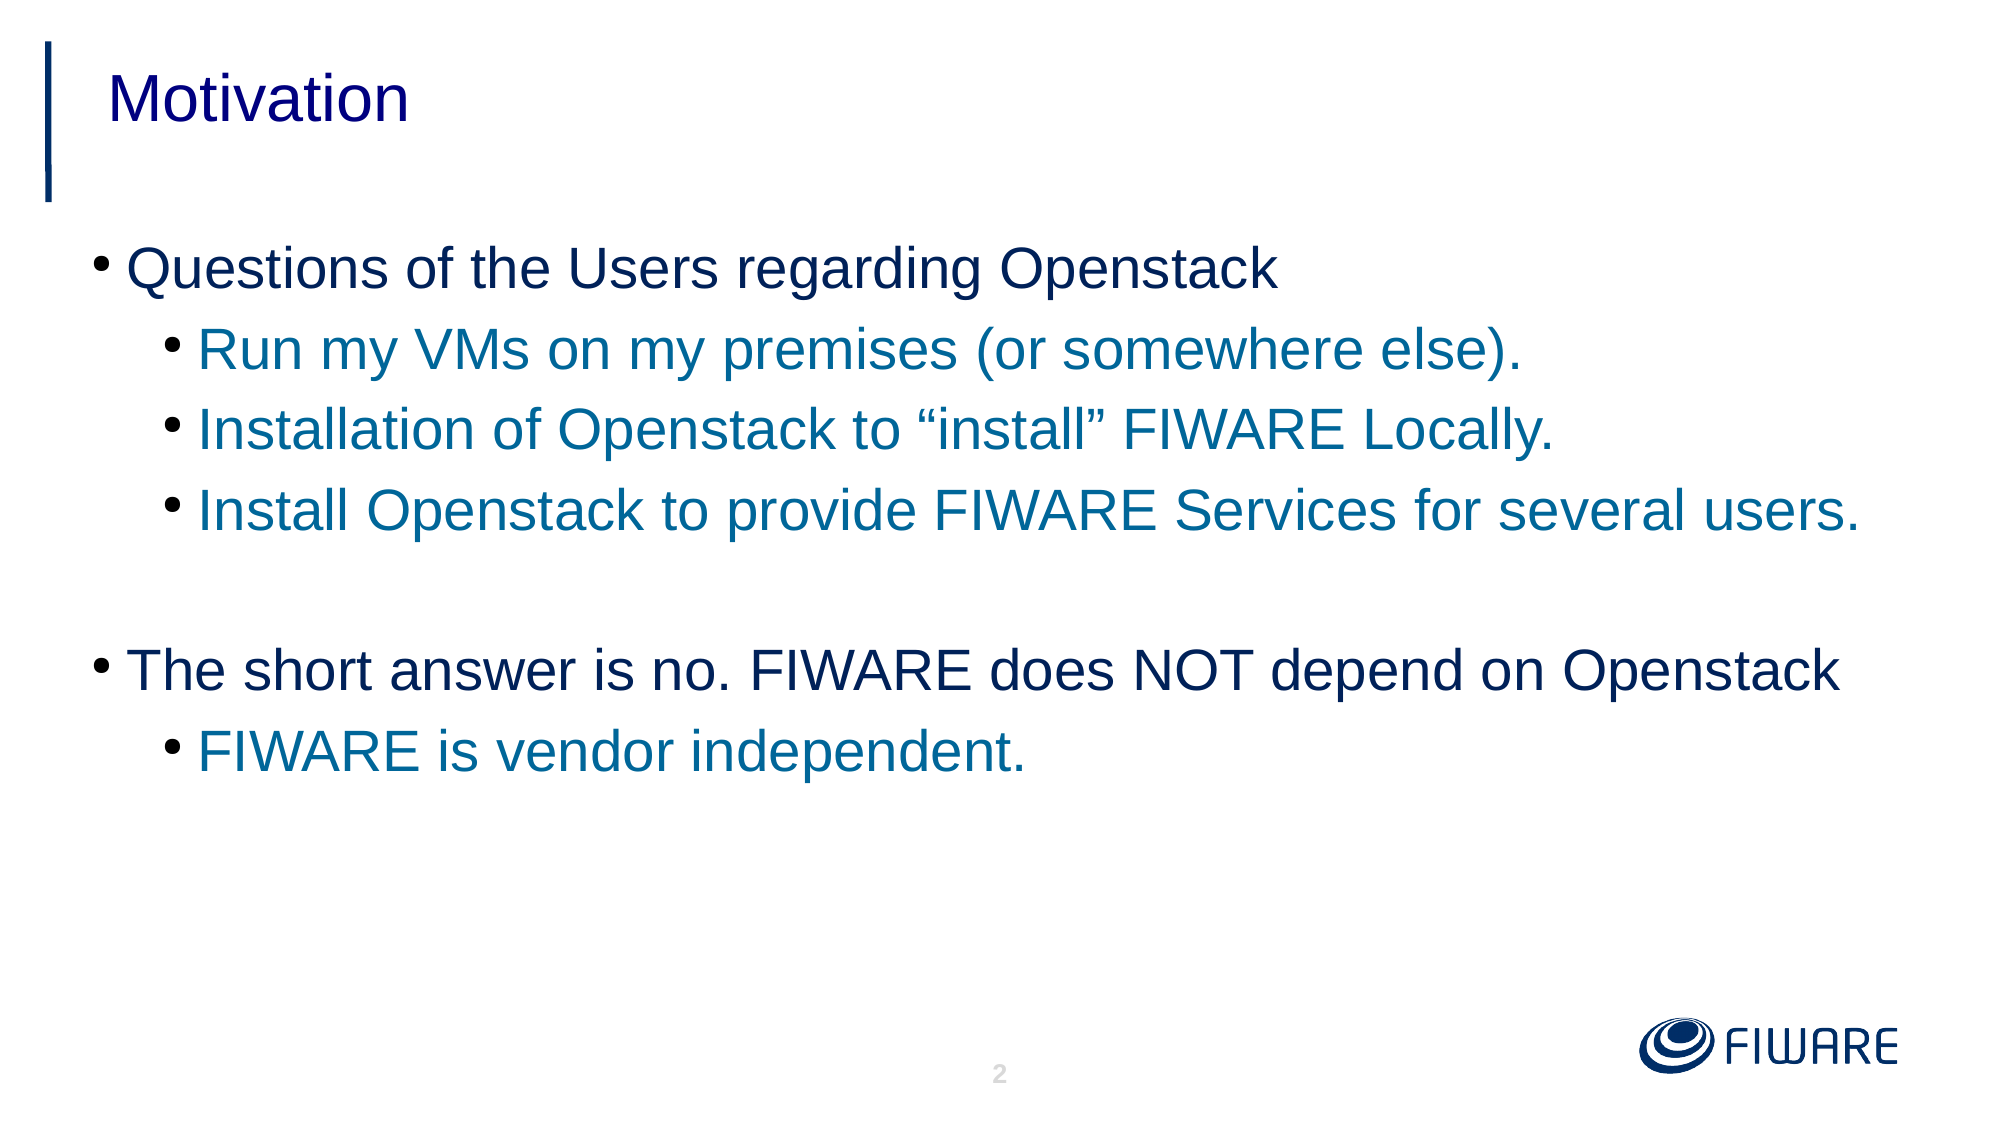

# Motivation
Questions of the Users regarding Openstack
Run my VMs on my premises (or somewhere else).
Installation of Openstack to “install” FIWARE Locally.
Install Openstack to provide FIWARE Services for several users.
The short answer is no. FIWARE does NOT depend on Openstack
FIWARE is vendor independent.